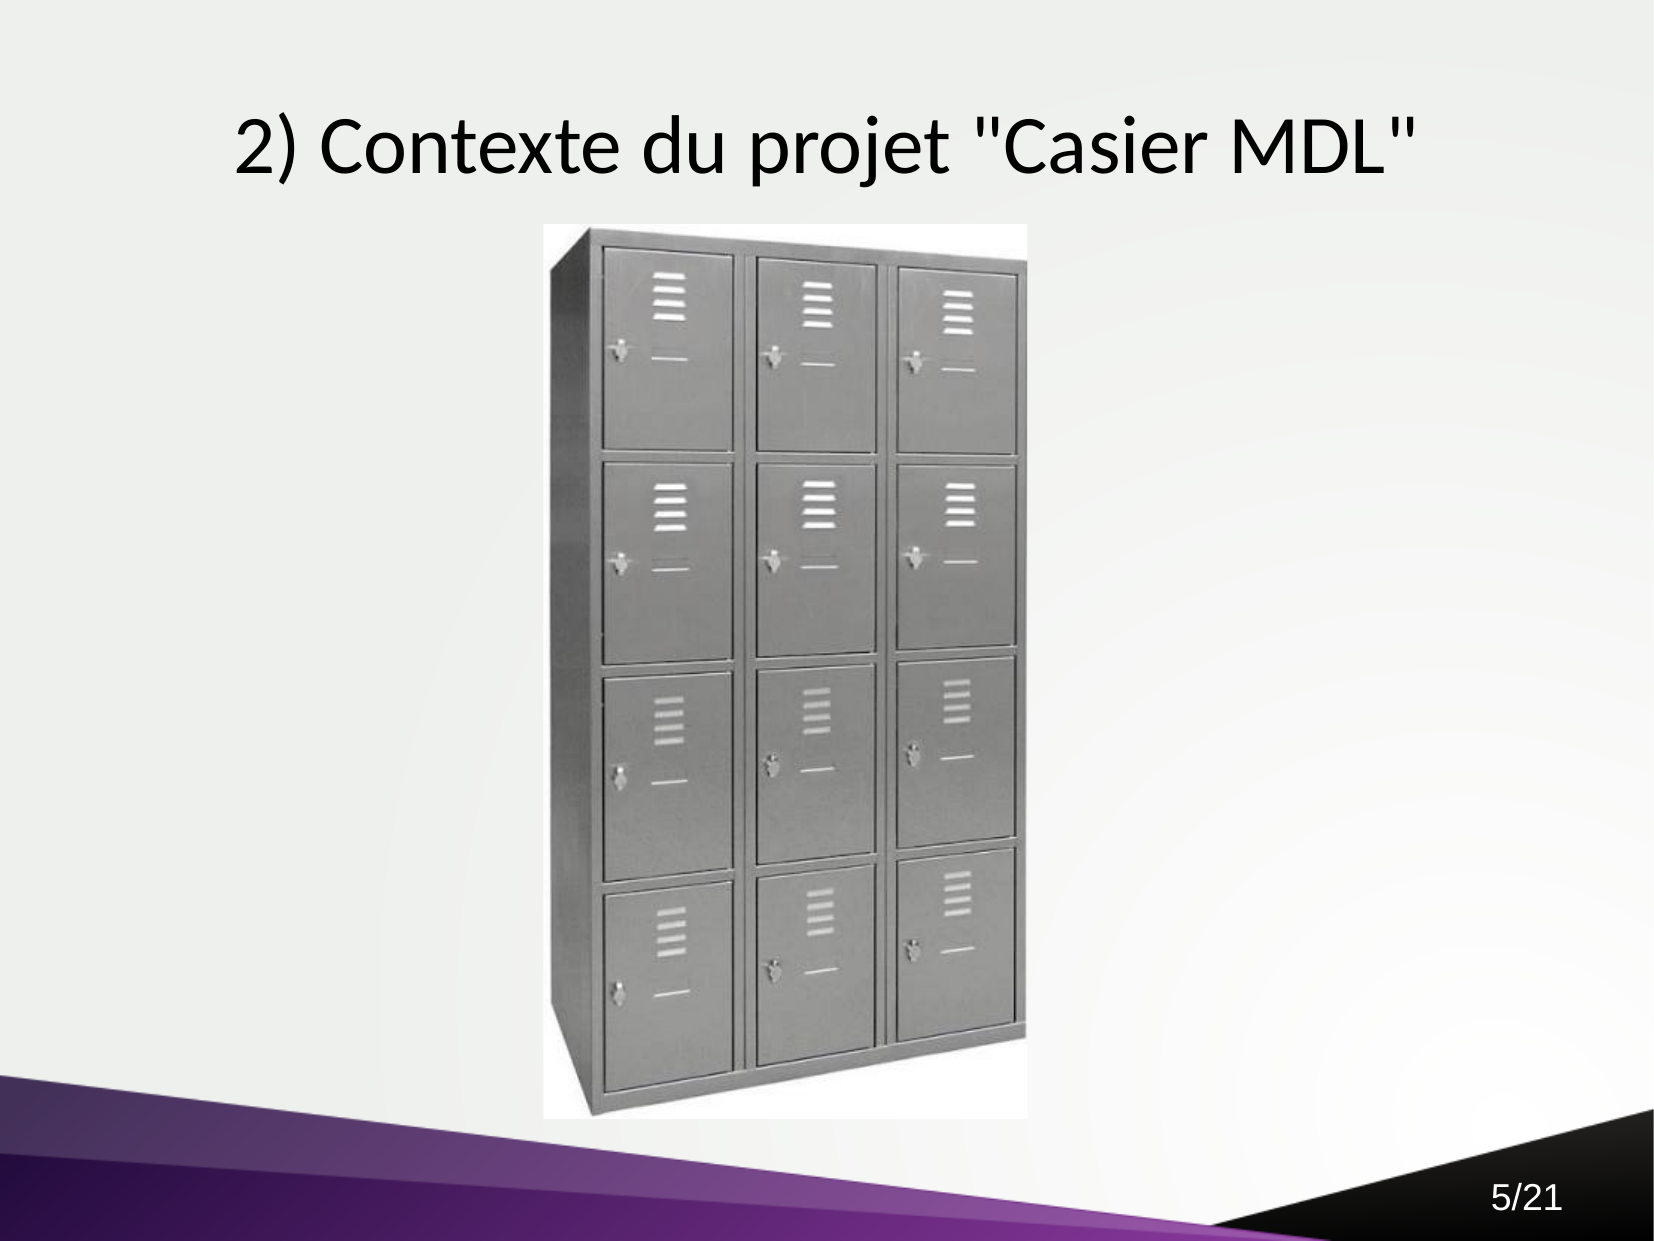

# 2) Contexte du projet "Casier MDL"